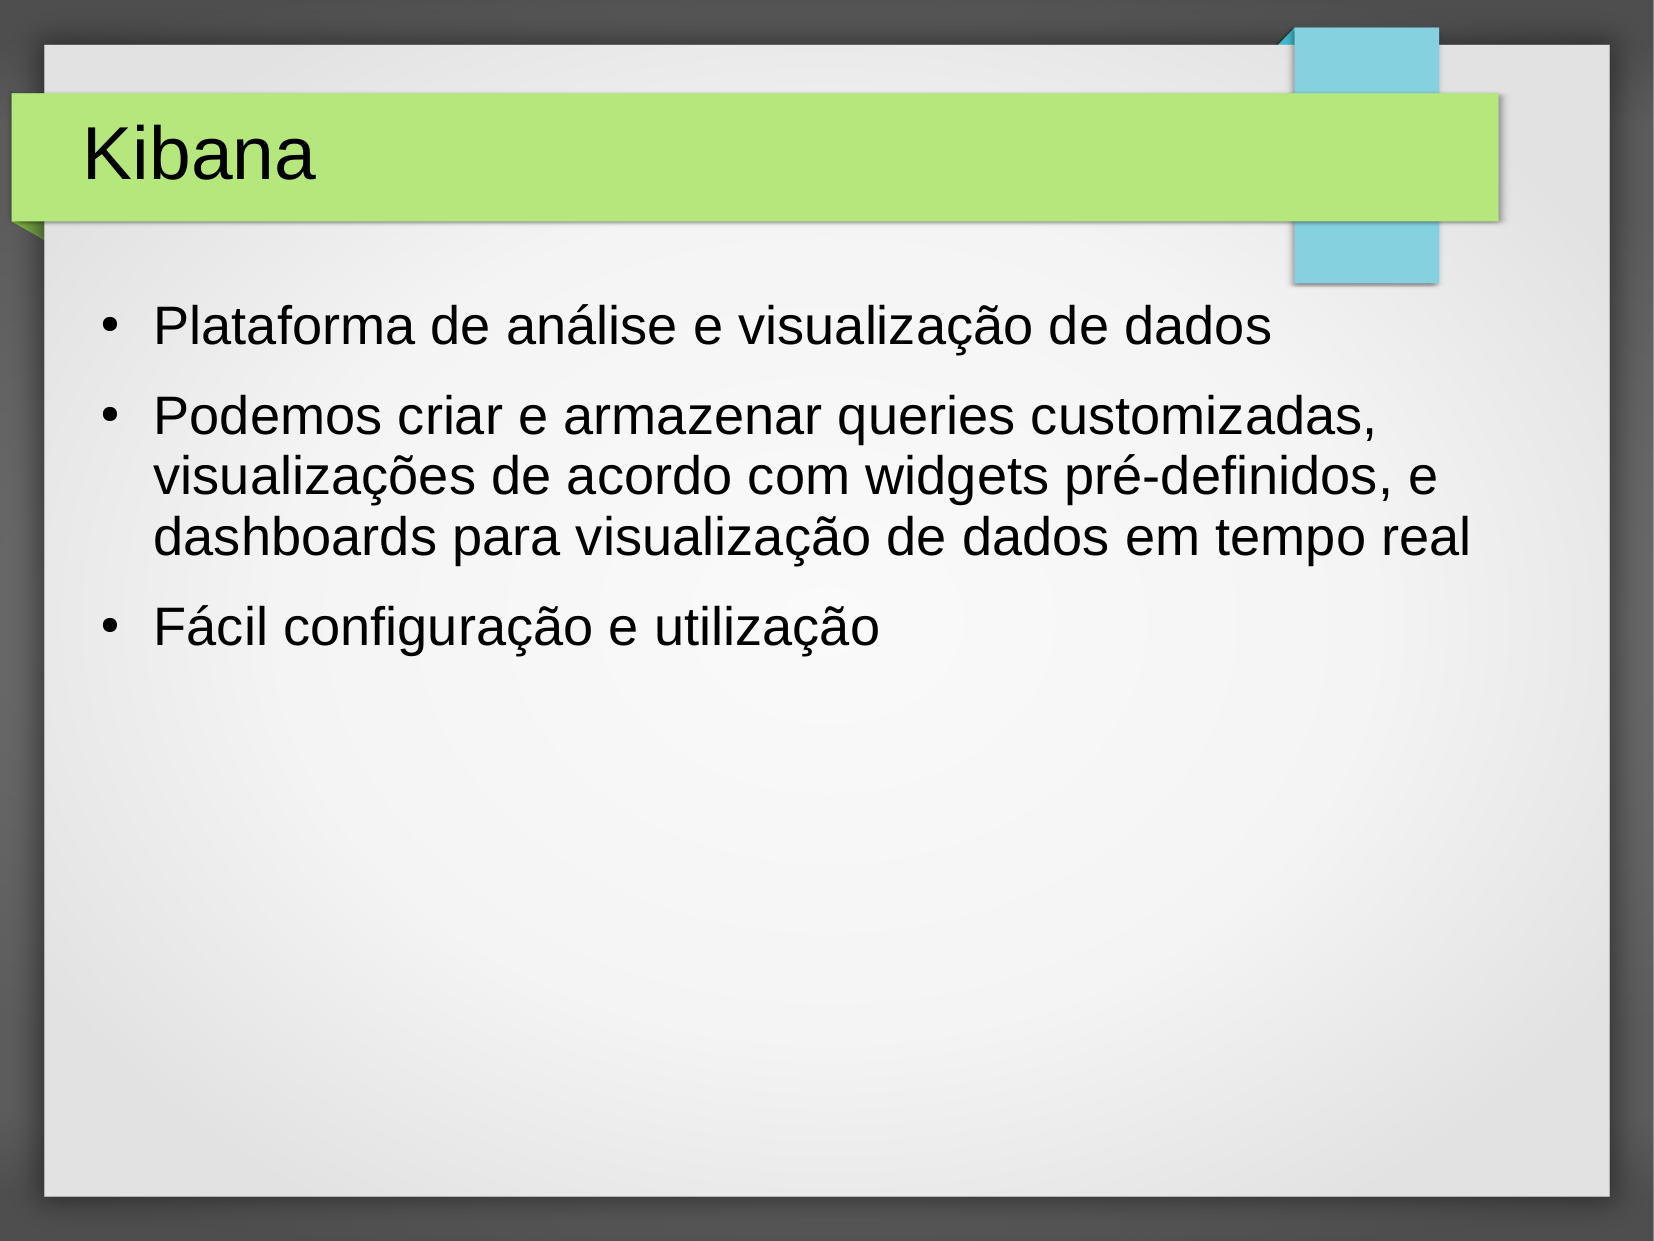

# Kibana
Plataforma de análise e visualização de dados
Podemos criar e armazenar queries customizadas, visualizações de acordo com widgets pré-definidos, e dashboards para visualização de dados em tempo real
Fácil configuração e utilização